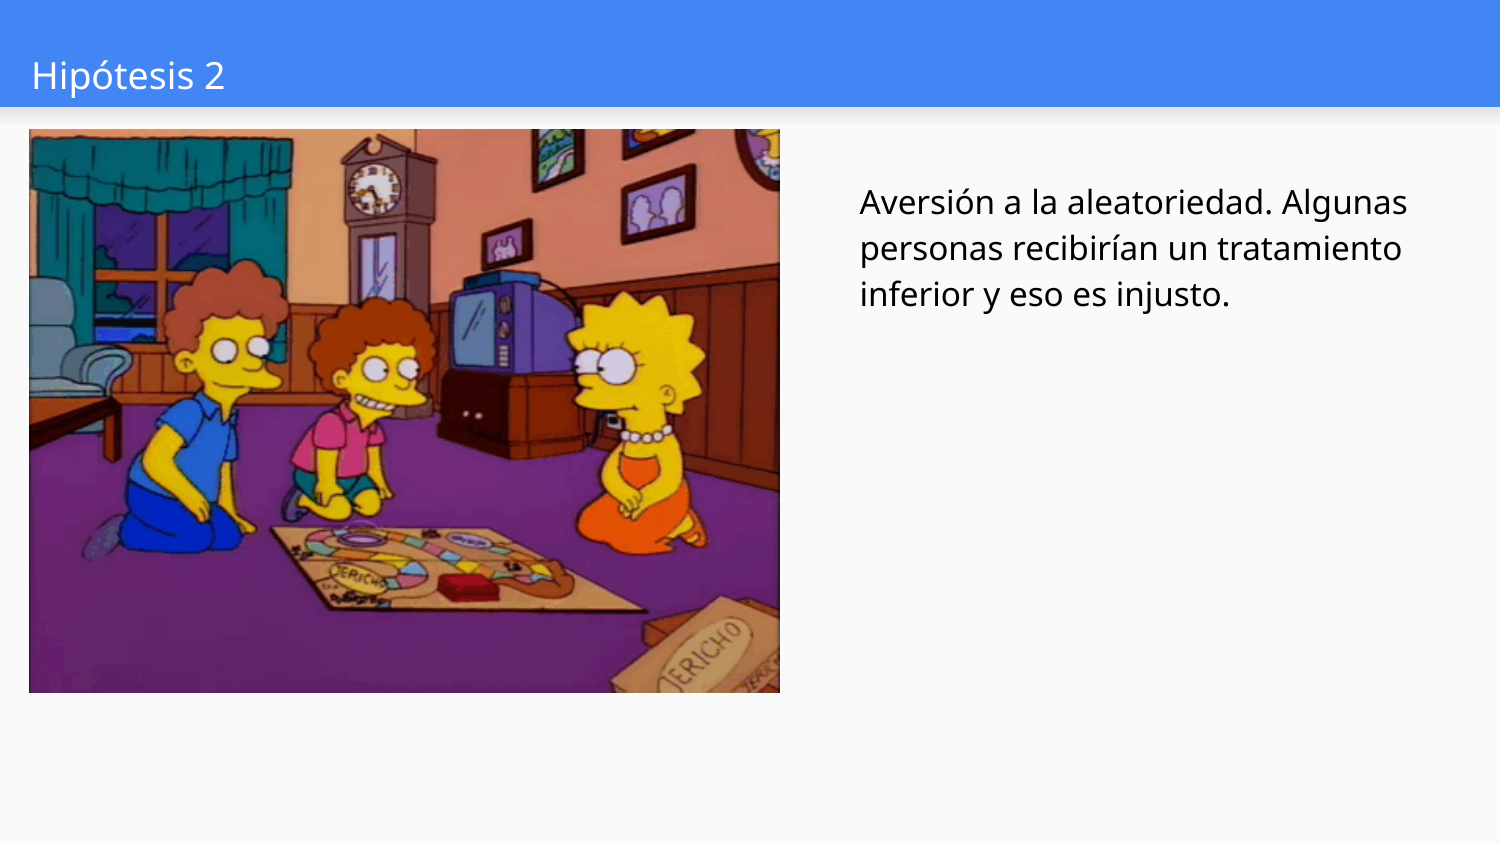

# Hipótesis 2
Aversión a la aleatoriedad. Algunas personas recibirían un tratamiento inferior y eso es injusto.